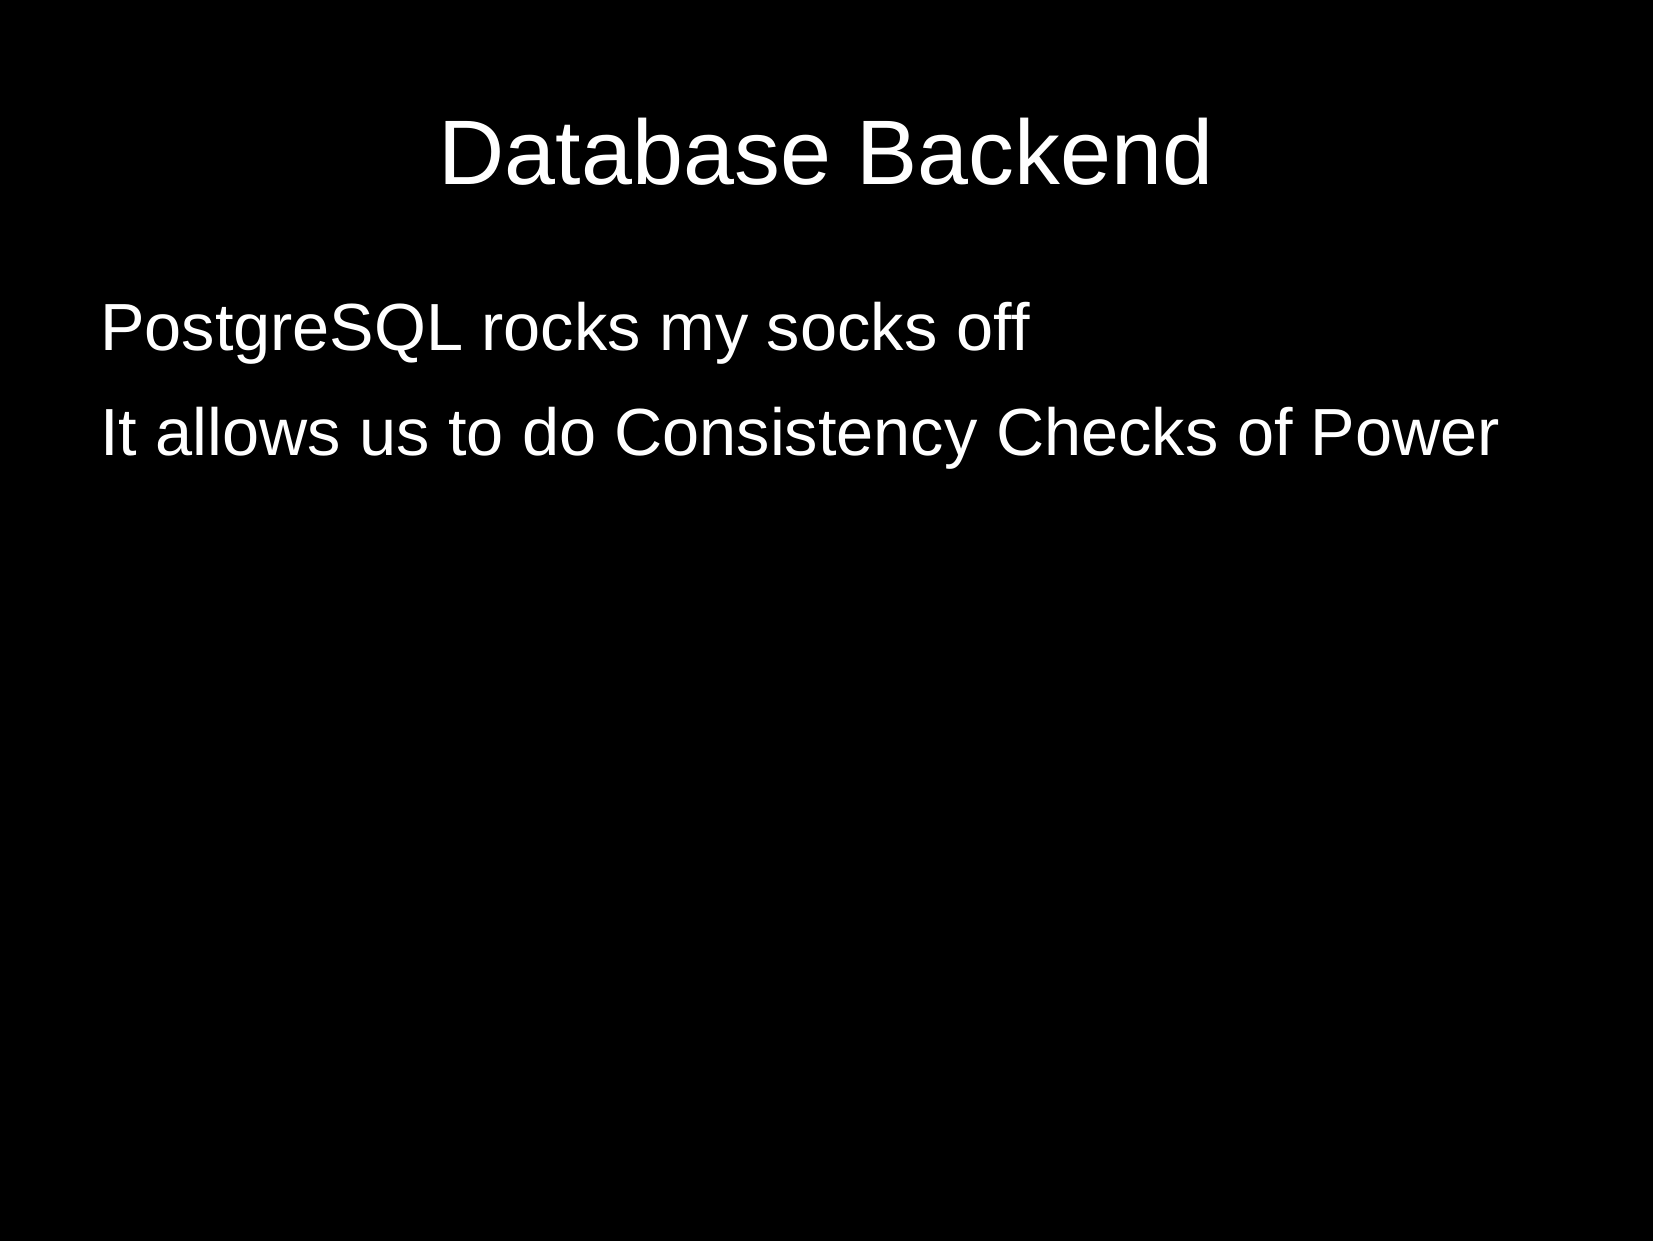

# Database Backend
PostgreSQL rocks my socks off
It allows us to do Consistency Checks of Power